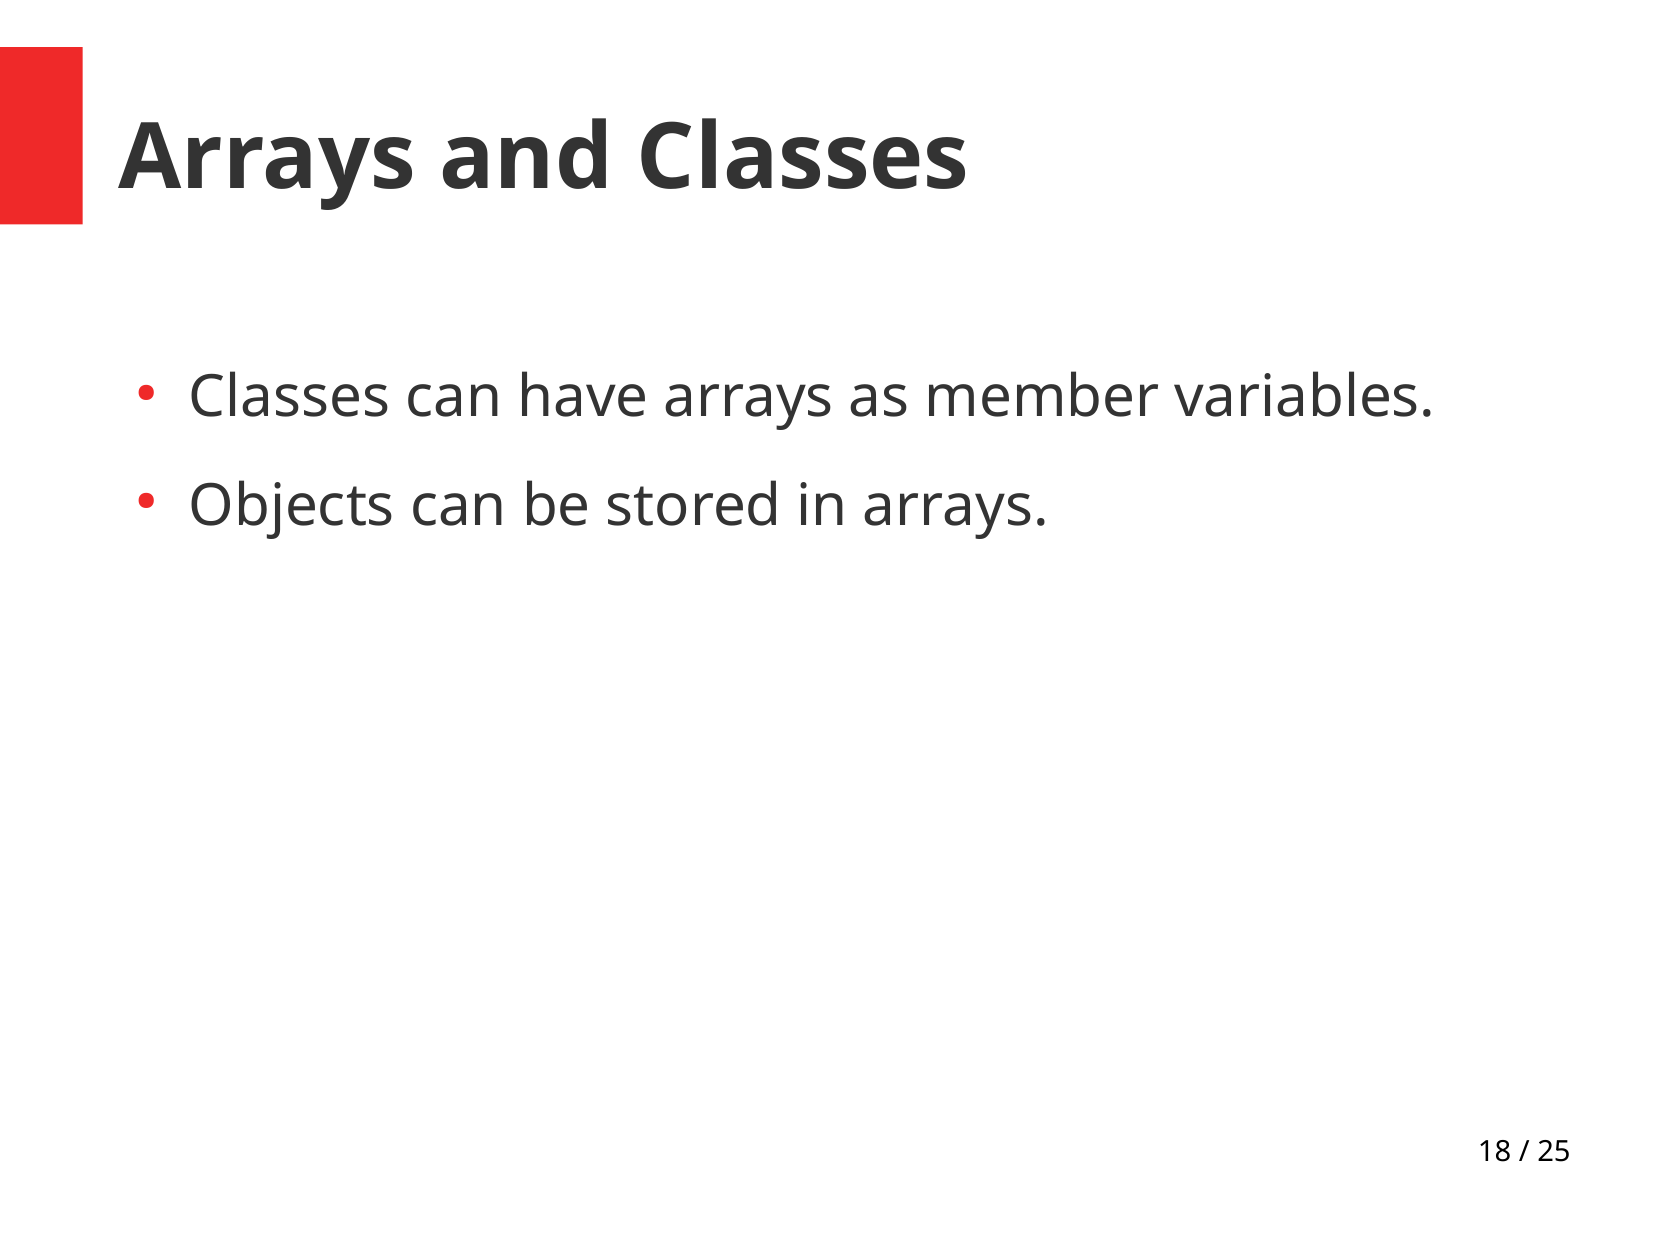

# Arrays and Classes
Classes can have arrays as member variables.
Objects can be stored in arrays.
18